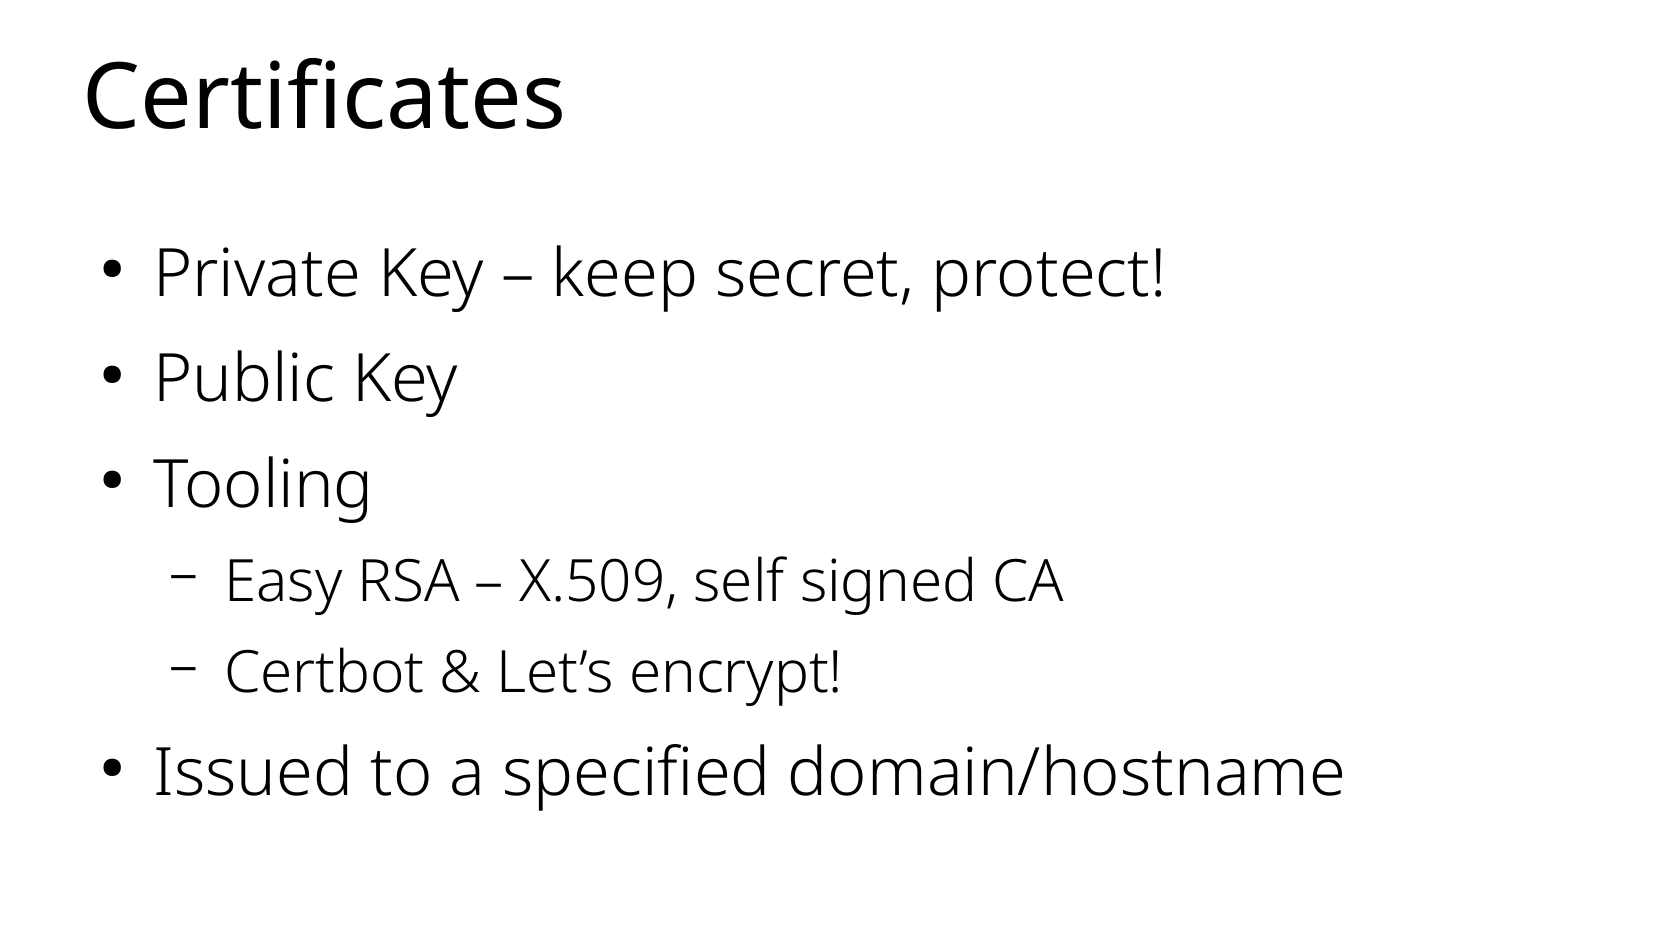

# Certificates
Private Key – keep secret, protect!
Public Key
Tooling
Easy RSA – X.509, self signed CA
Certbot & Let’s encrypt!
Issued to a specified domain/hostname